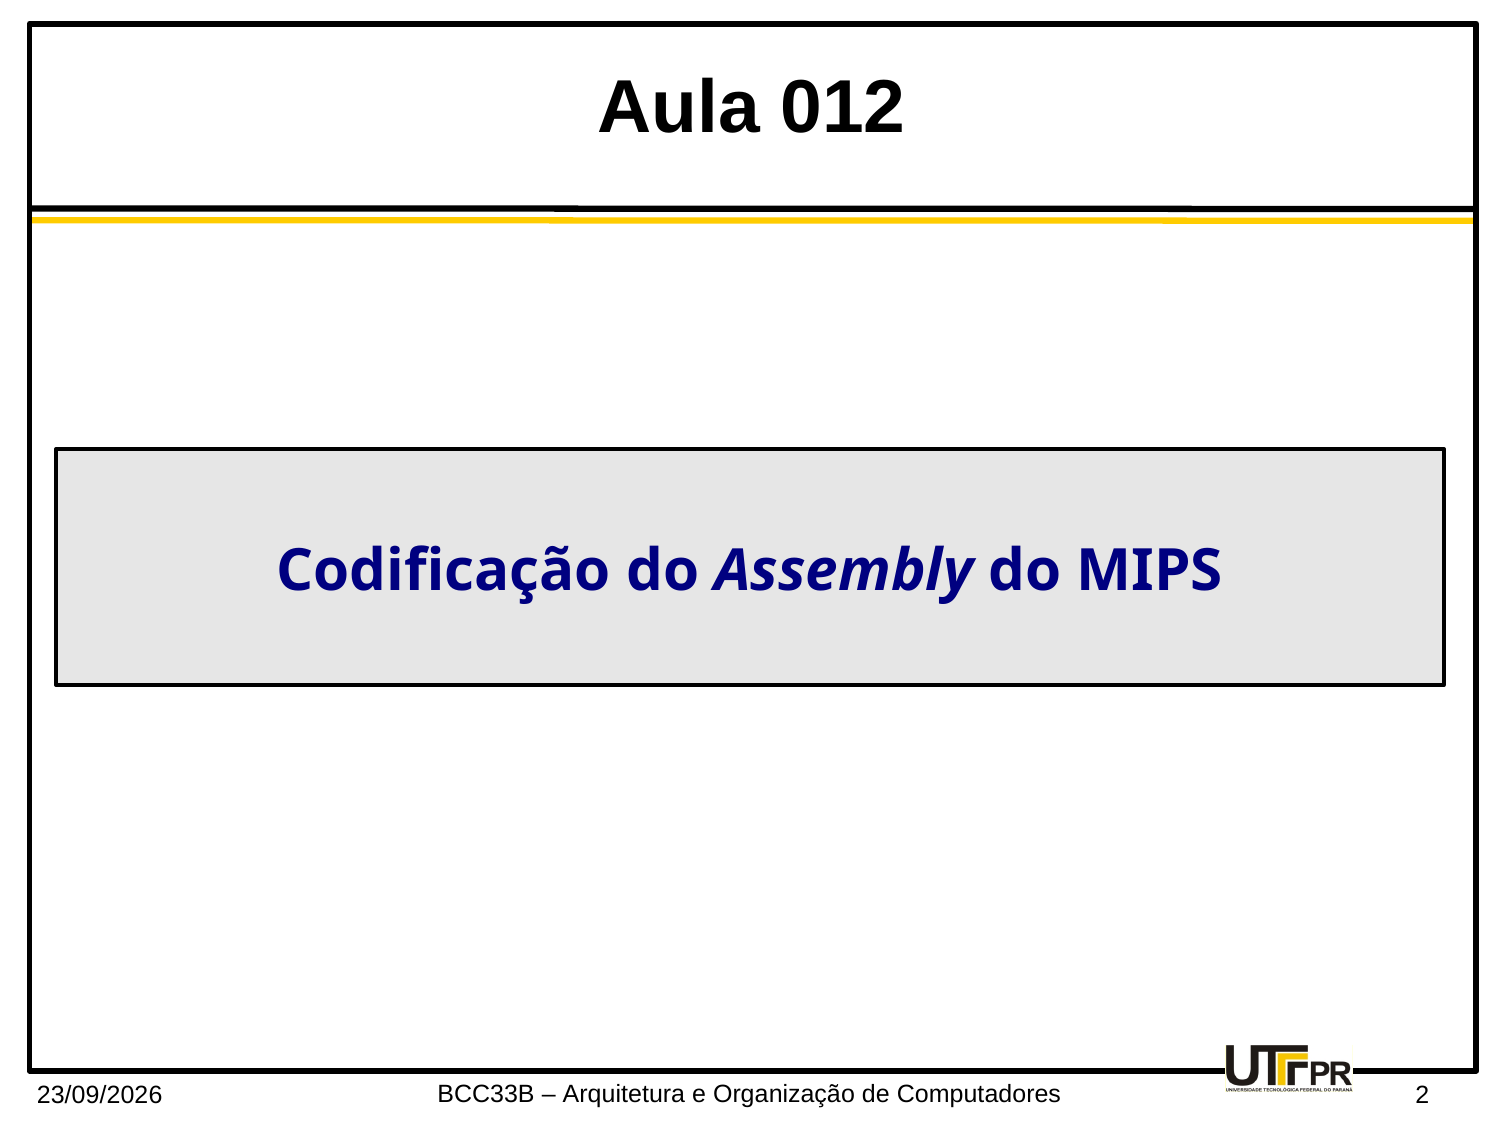

# Aula 012
Codificação do Assembly do MIPS